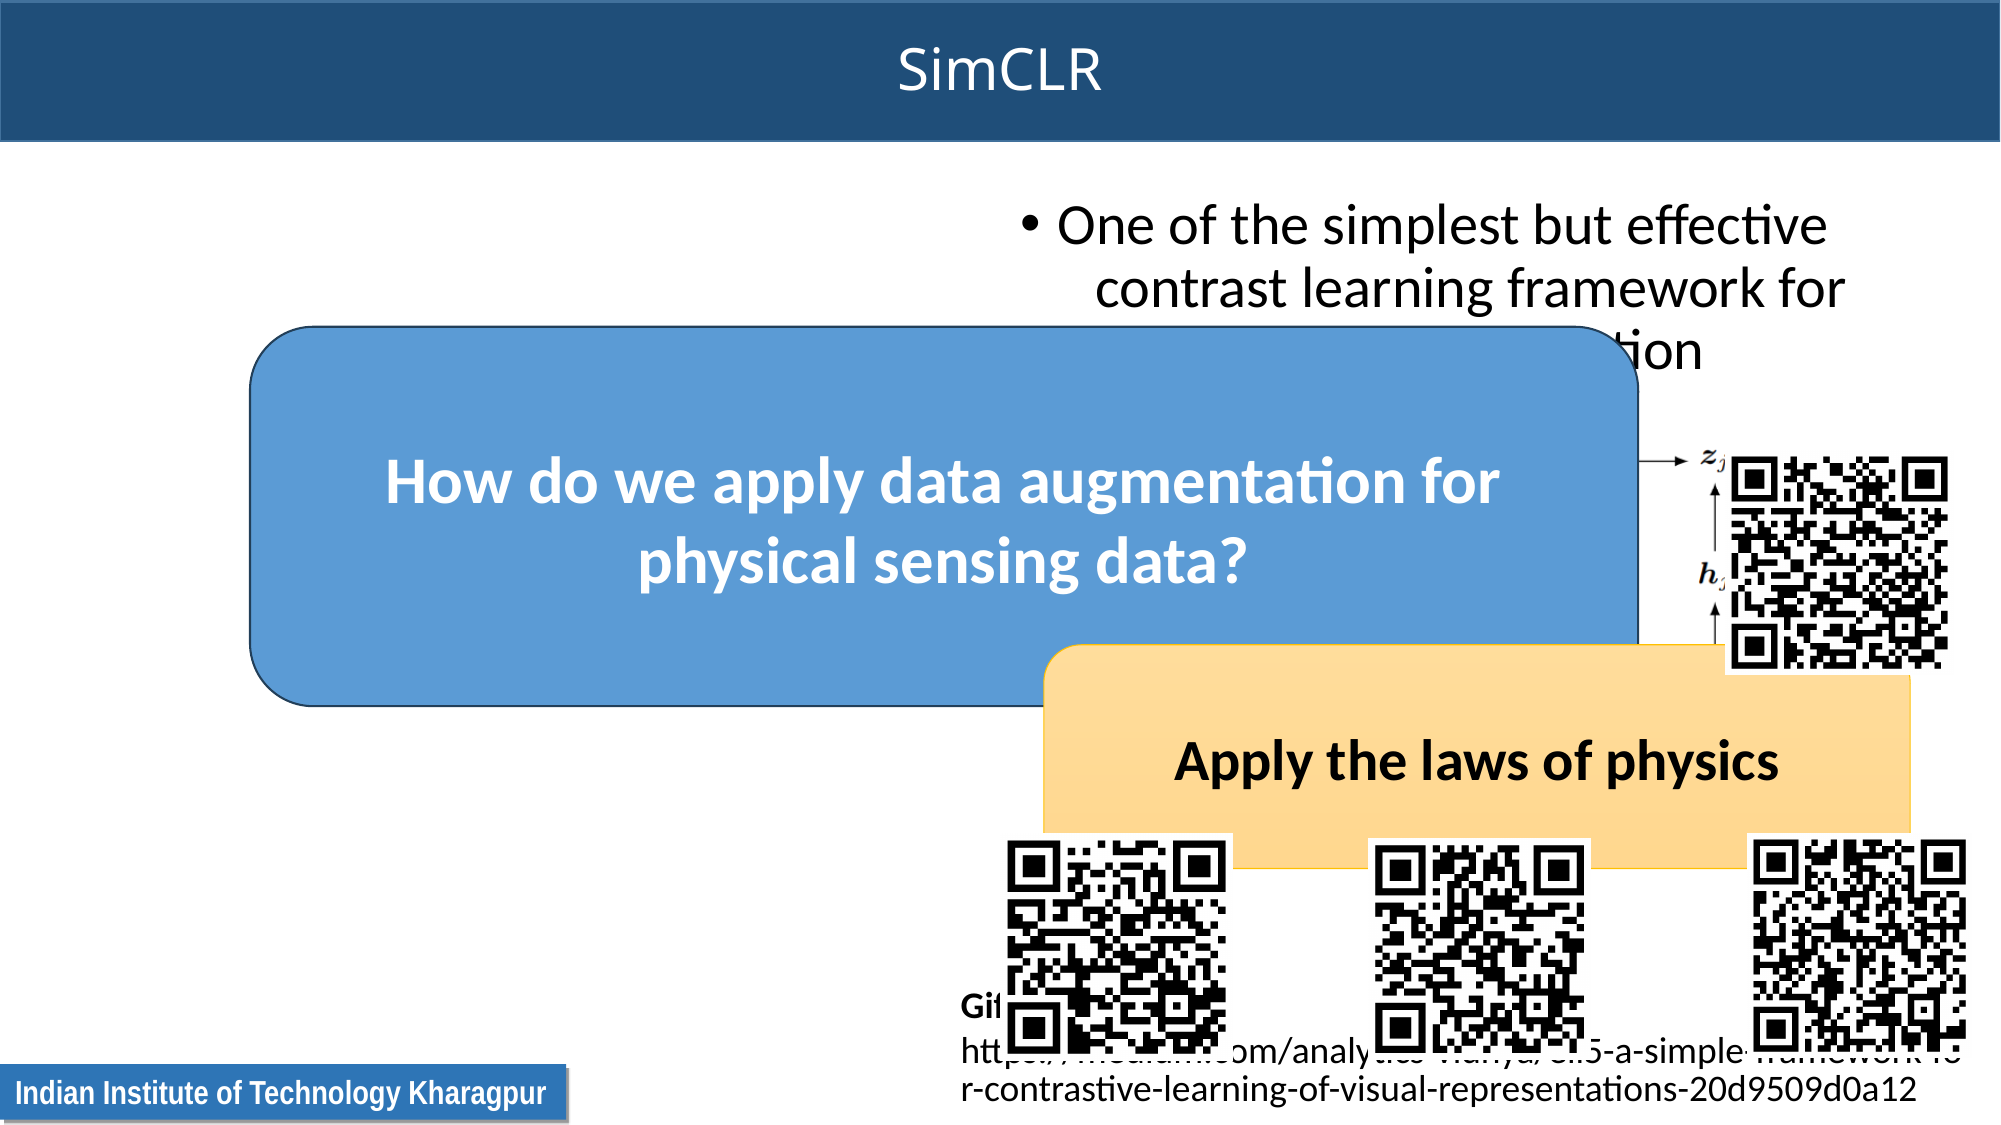

SimCLR
# One of the simplest but effective contrast learning framework for vision-based classification
How do we apply data augmentation for physical sensing data?
Apply the laws of physics
Gif source: https://medium.com/analytics-vidhya/eli5-a-simple-framework-for-contrastive-learning-of-visual-representations-20d9509d0a12